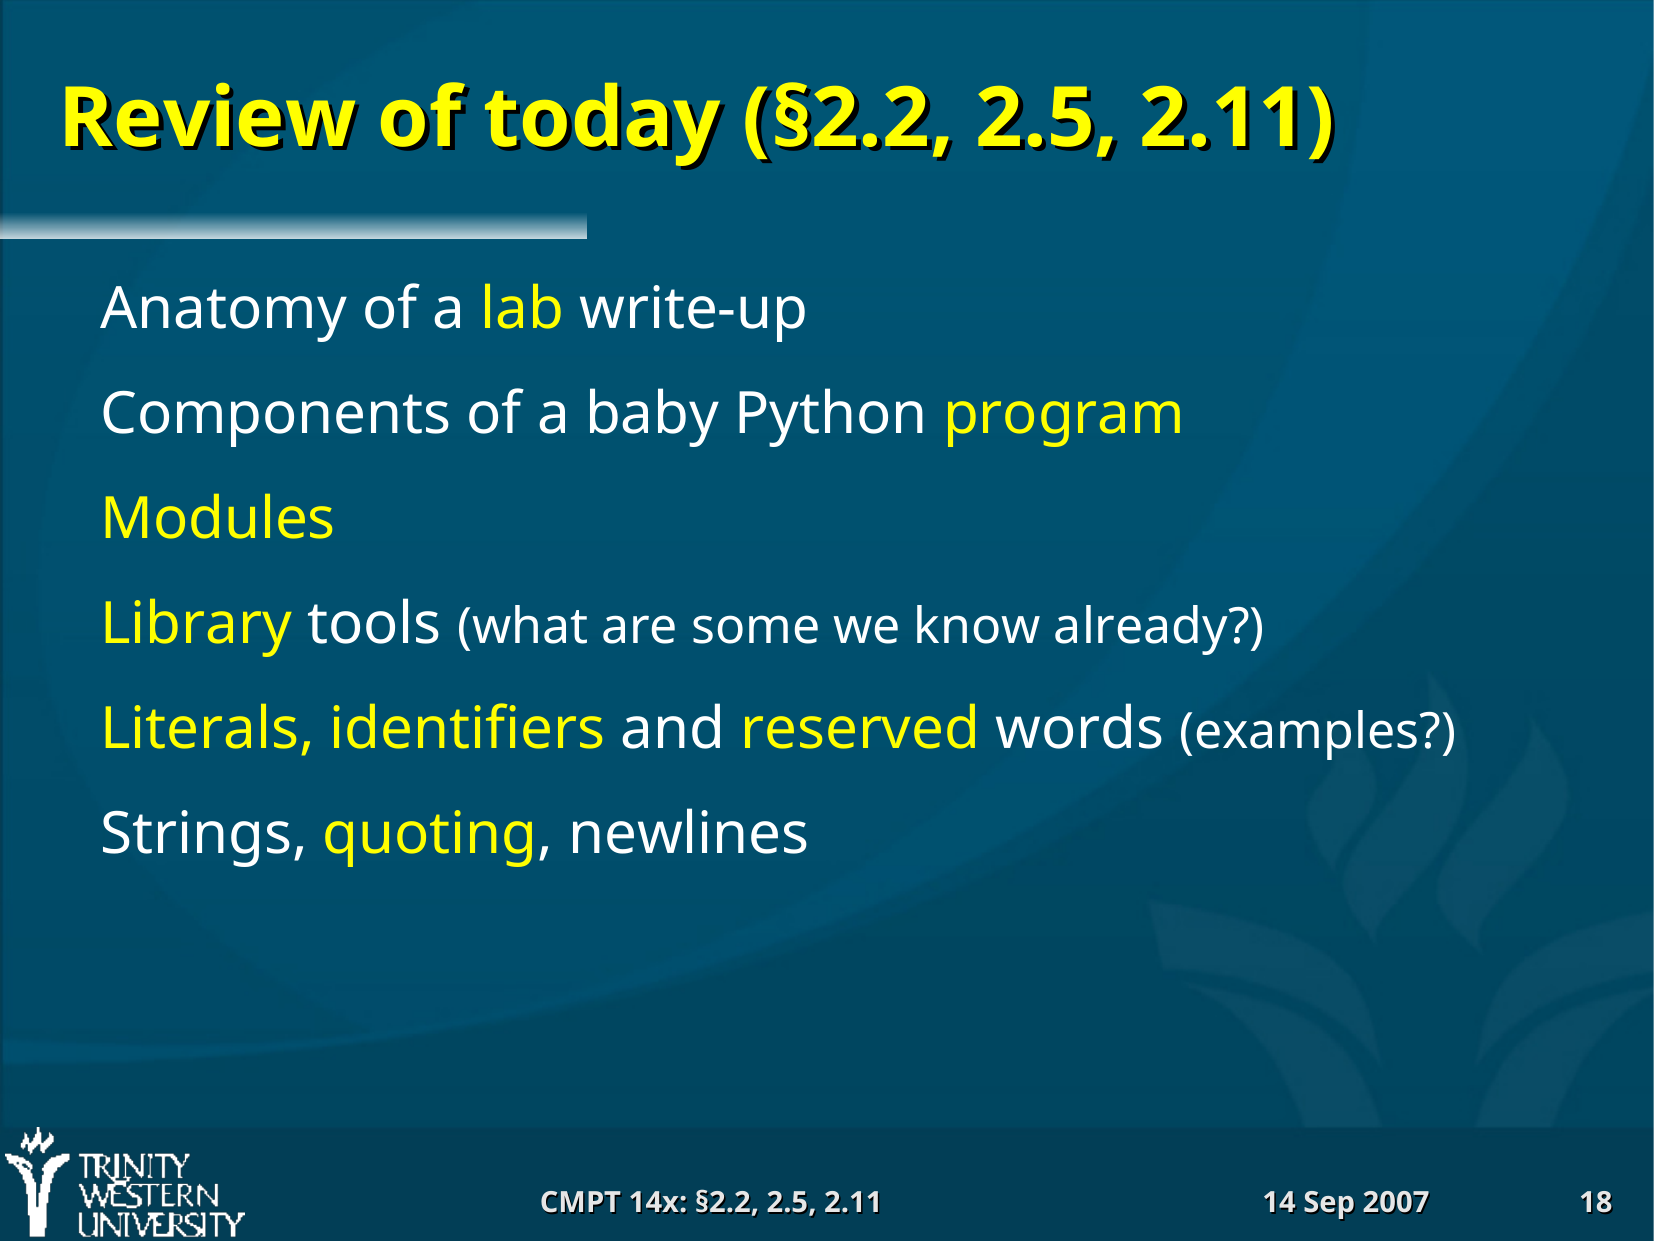

# Review of today (§2.2, 2.5, 2.11)
Anatomy of a lab write-up
Components of a baby Python program
Modules
Library tools (what are some we know already?)
Literals, identifiers and reserved words (examples?)
Strings, quoting, newlines
CMPT 14x: §2.2, 2.5, 2.11
14 Sep 2007
18